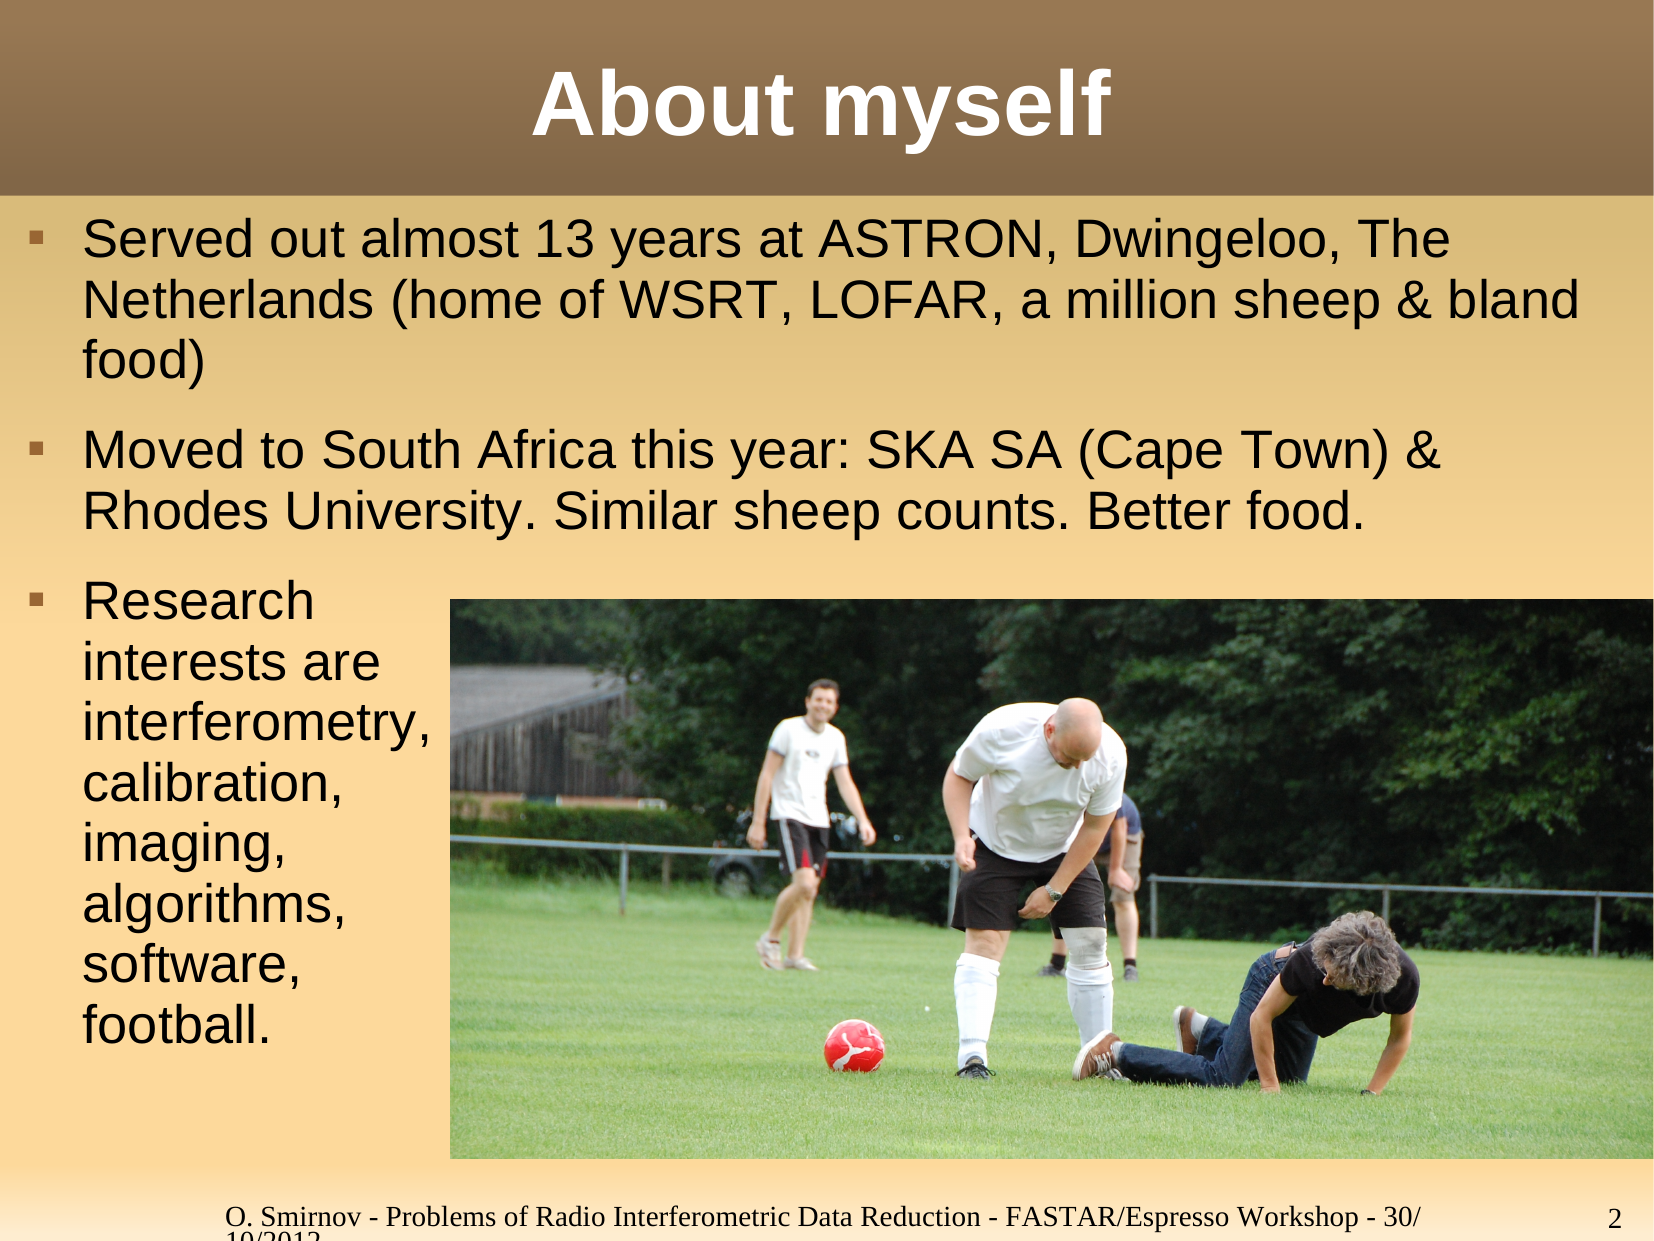

# About myself
Served out almost 13 years at ASTRON, Dwingeloo, The Netherlands (home of WSRT, LOFAR, a million sheep & bland food)
Moved to South Africa this year: SKA SA (Cape Town) & Rhodes University. Similar sheep counts. Better food.
Research
interests are
interferometry,
calibration,
imaging,
algorithms,
software,
football.
O. Smirnov - Problems of Radio Interferometric Data Reduction - FASTAR/Espresso Workshop - 30/10/2012
2